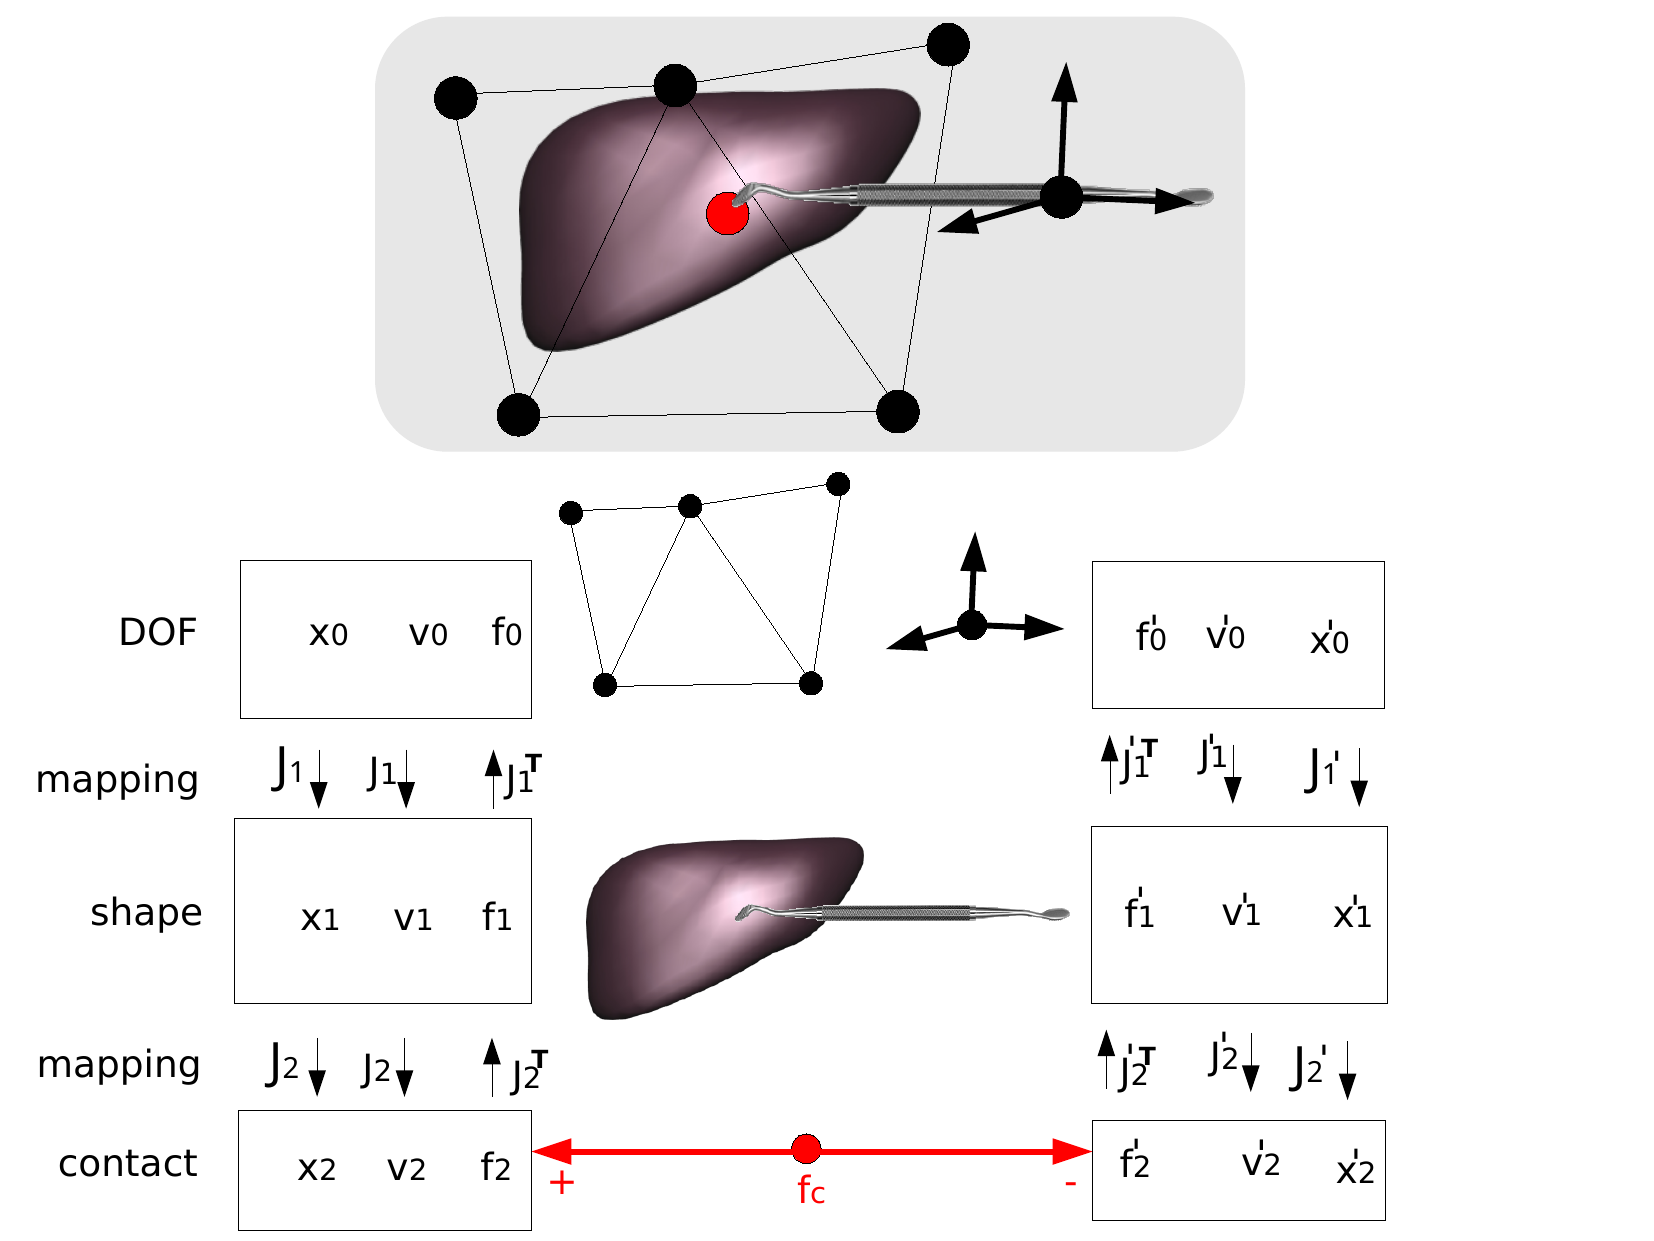

'
v0
'
f0
DOF
x0
v0
f0
'
x0
'
J1
'
T
J1
J1
J1
'
J1
T
J1
mapping
'
f1
'
v1
'
x1
shape
x1
v1
f1
J2
'
J2
J2
'
'
T
J2
mapping
T
J2
J2
'
f2
'
'
v2
contact
'
x2
x2
v2
f2
+
-
fc